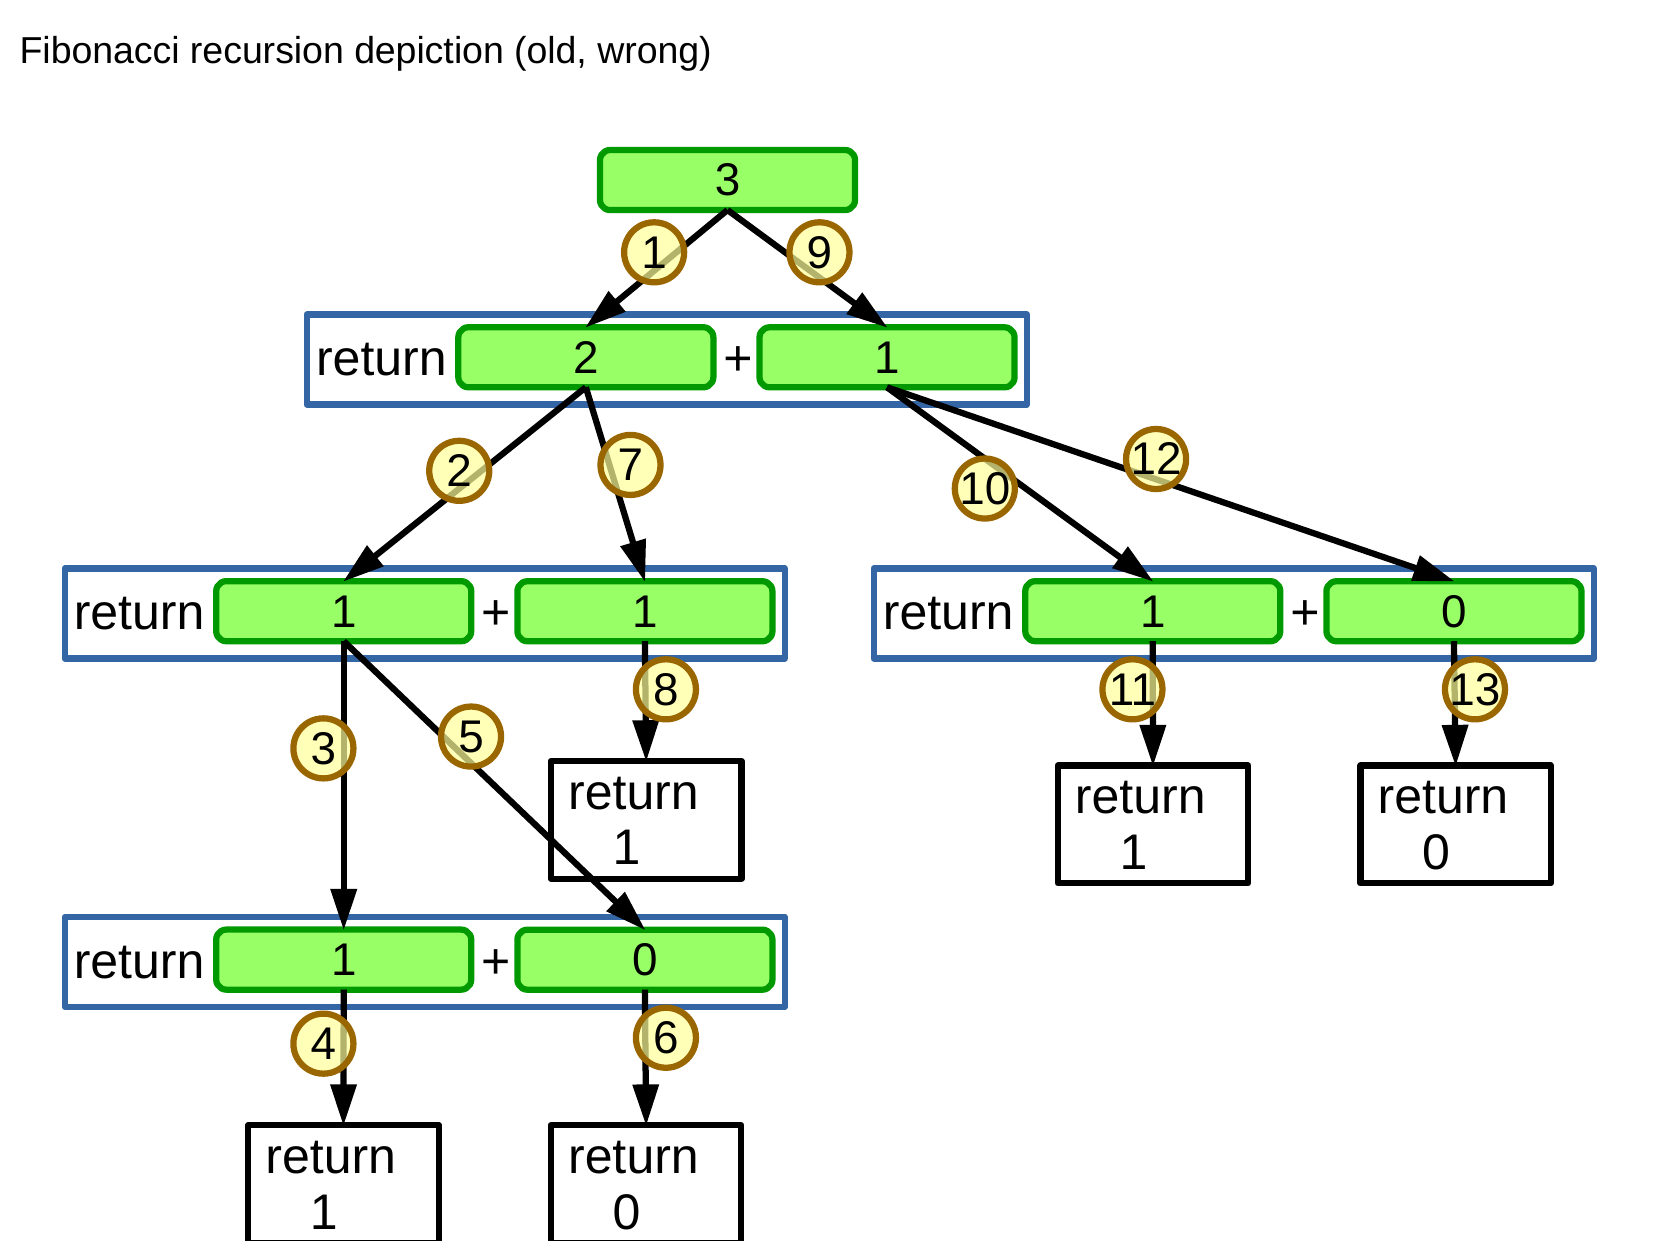

Fibonacci recursion depiction (old, wrong)
3
1
9
2
1
return
+
12
7
2
10
1
1
1
0
return
return
+
+
8
11
13
5
3
 return 1
 return 1
 return 0
1
0
return
+
6
4
 return 1
 return 0